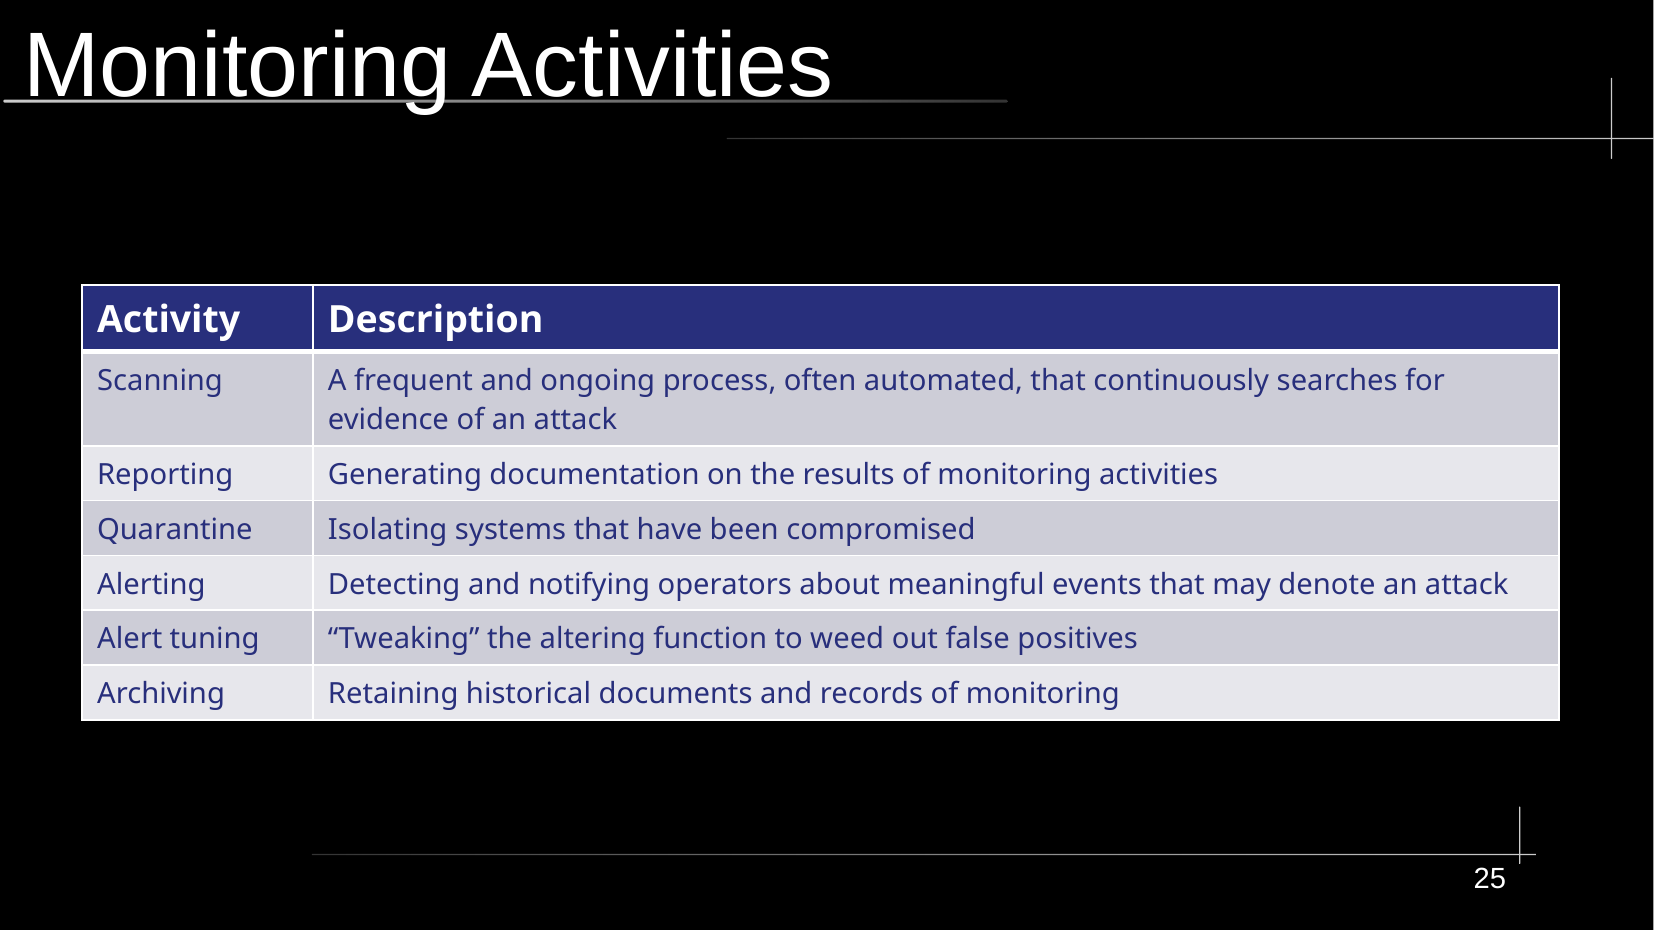

# Monitoring Activities
| Activity | Description |
| --- | --- |
| Scanning | A frequent and ongoing process, often automated, that continuously searches for evidence of an attack |
| Reporting | Generating documentation on the results of monitoring activities |
| Quarantine | Isolating systems that have been compromised |
| Alerting | Detecting and notifying operators about meaningful events that may denote an attack |
| Alert tuning | “Tweaking” the altering function to weed out false positives |
| Archiving | Retaining historical documents and records of monitoring |
25